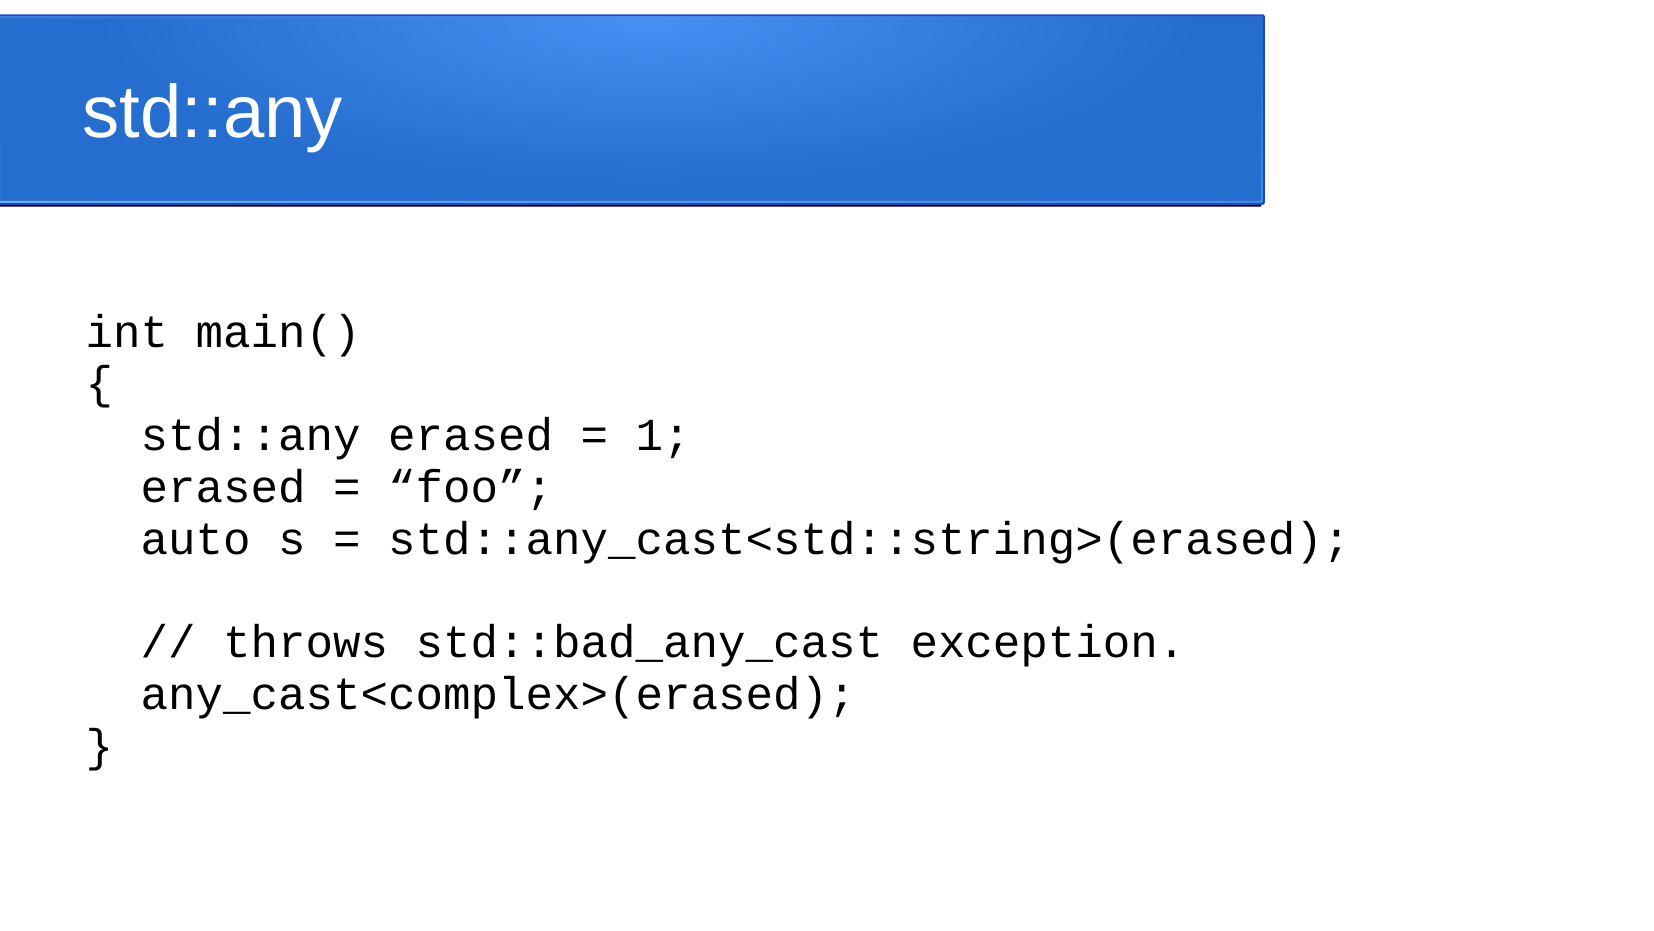

# std::any
int main()
{
 std::any erased = 1;
 erased = “foo”;
 auto s = std::any_cast<std::string>(erased);
 // throws std::bad_any_cast exception.
 any_cast<complex>(erased);
}